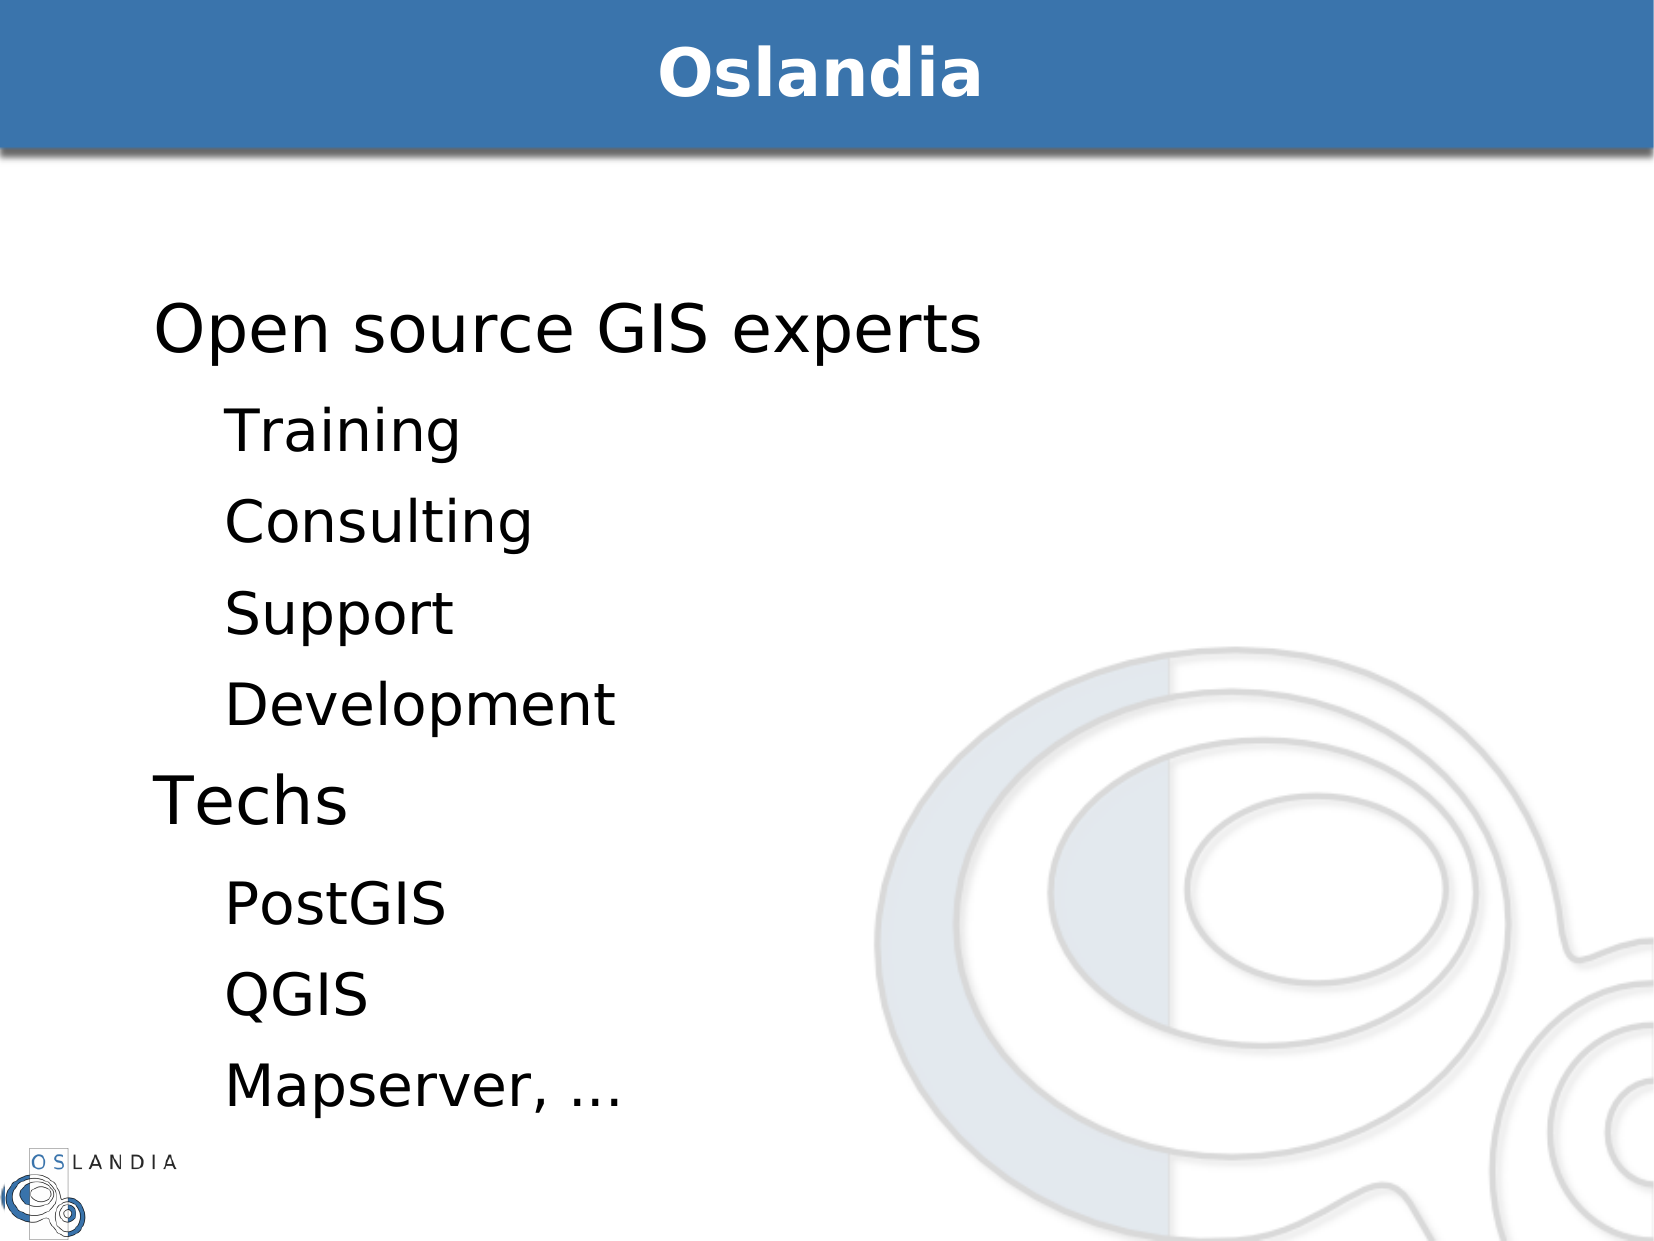

# Oslandia
Open source GIS experts
Training
Consulting
Support
Development
Techs
PostGIS
QGIS
Mapserver, ...